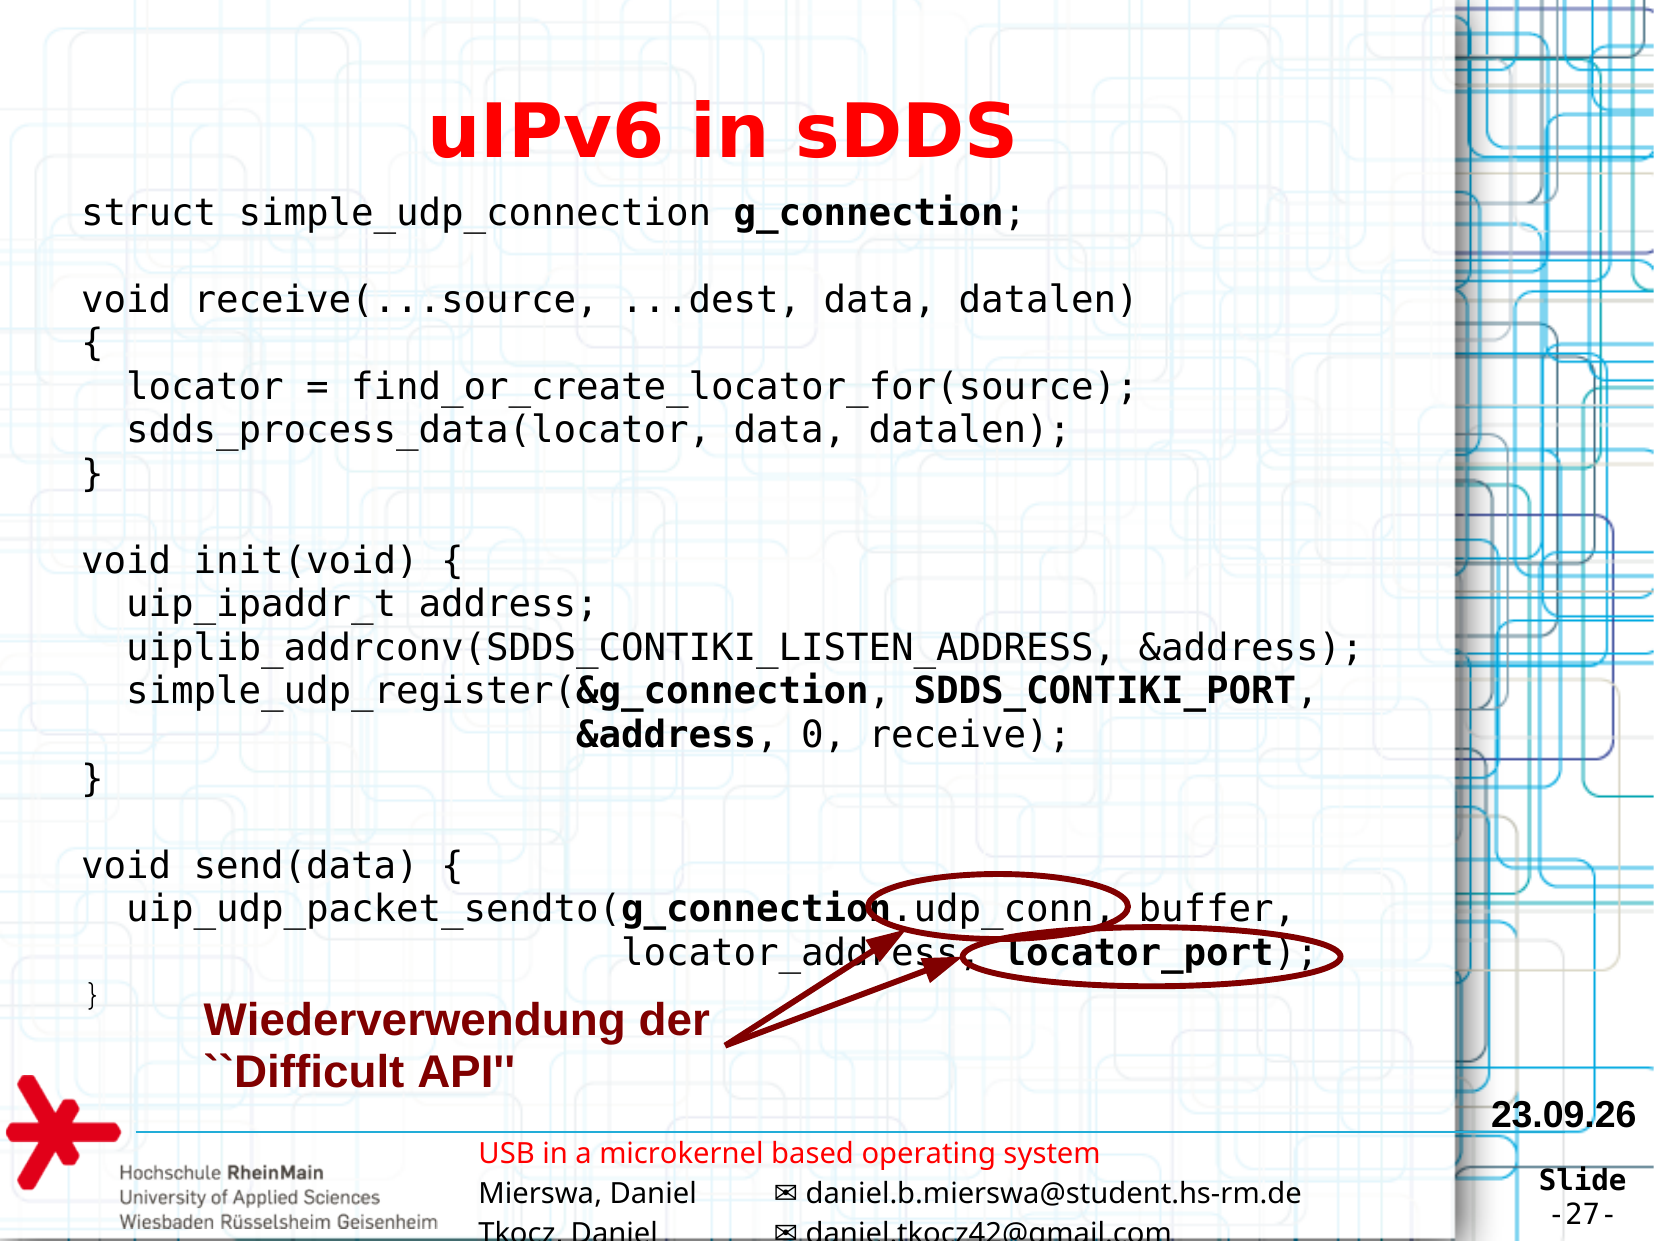

# uIPv6 in sDDS
struct simple_udp_connection g_connection;
void receive(...source, ...dest, data, datalen)
{
 locator = find_or_create_locator_for(source);
 sdds_process_data(locator, data, datalen);
}
void init(void) {
 uip_ipaddr_t address;
 uiplib_addrconv(SDDS_CONTIKI_LISTEN_ADDRESS, &address);
 simple_udp_register(&g_connection, SDDS_CONTIKI_PORT,
 &address, 0, receive);
}
void send(data) {
 uip_udp_packet_sendto(g_connection.udp_conn, buffer,
 locator_address, locator_port);
}
Wiederverwendung der
``Difficult API''
27